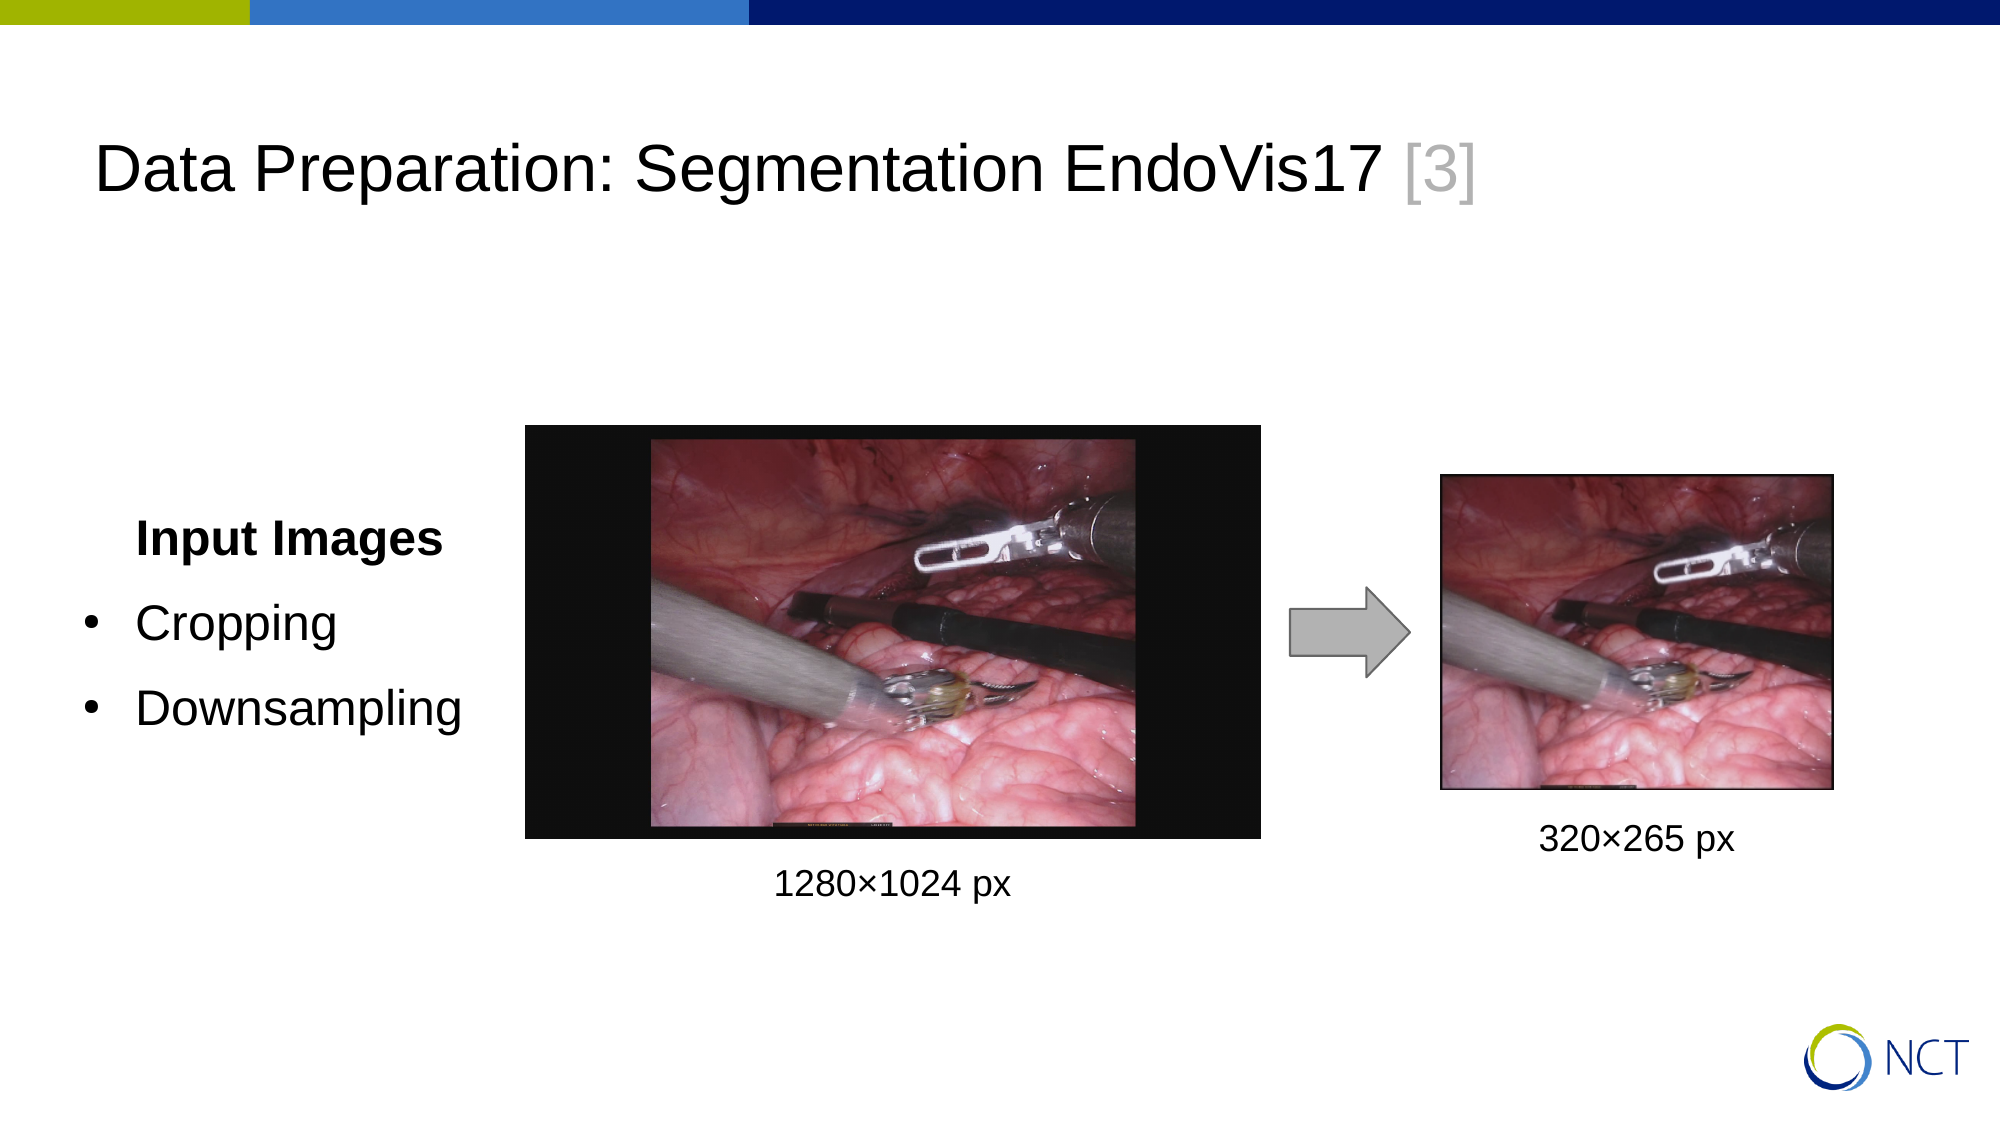

# Data Preparation: Segmentation EndoVis17 [3]
Input Images
Cropping
Downsampling
320×265 px
1280×1024 px